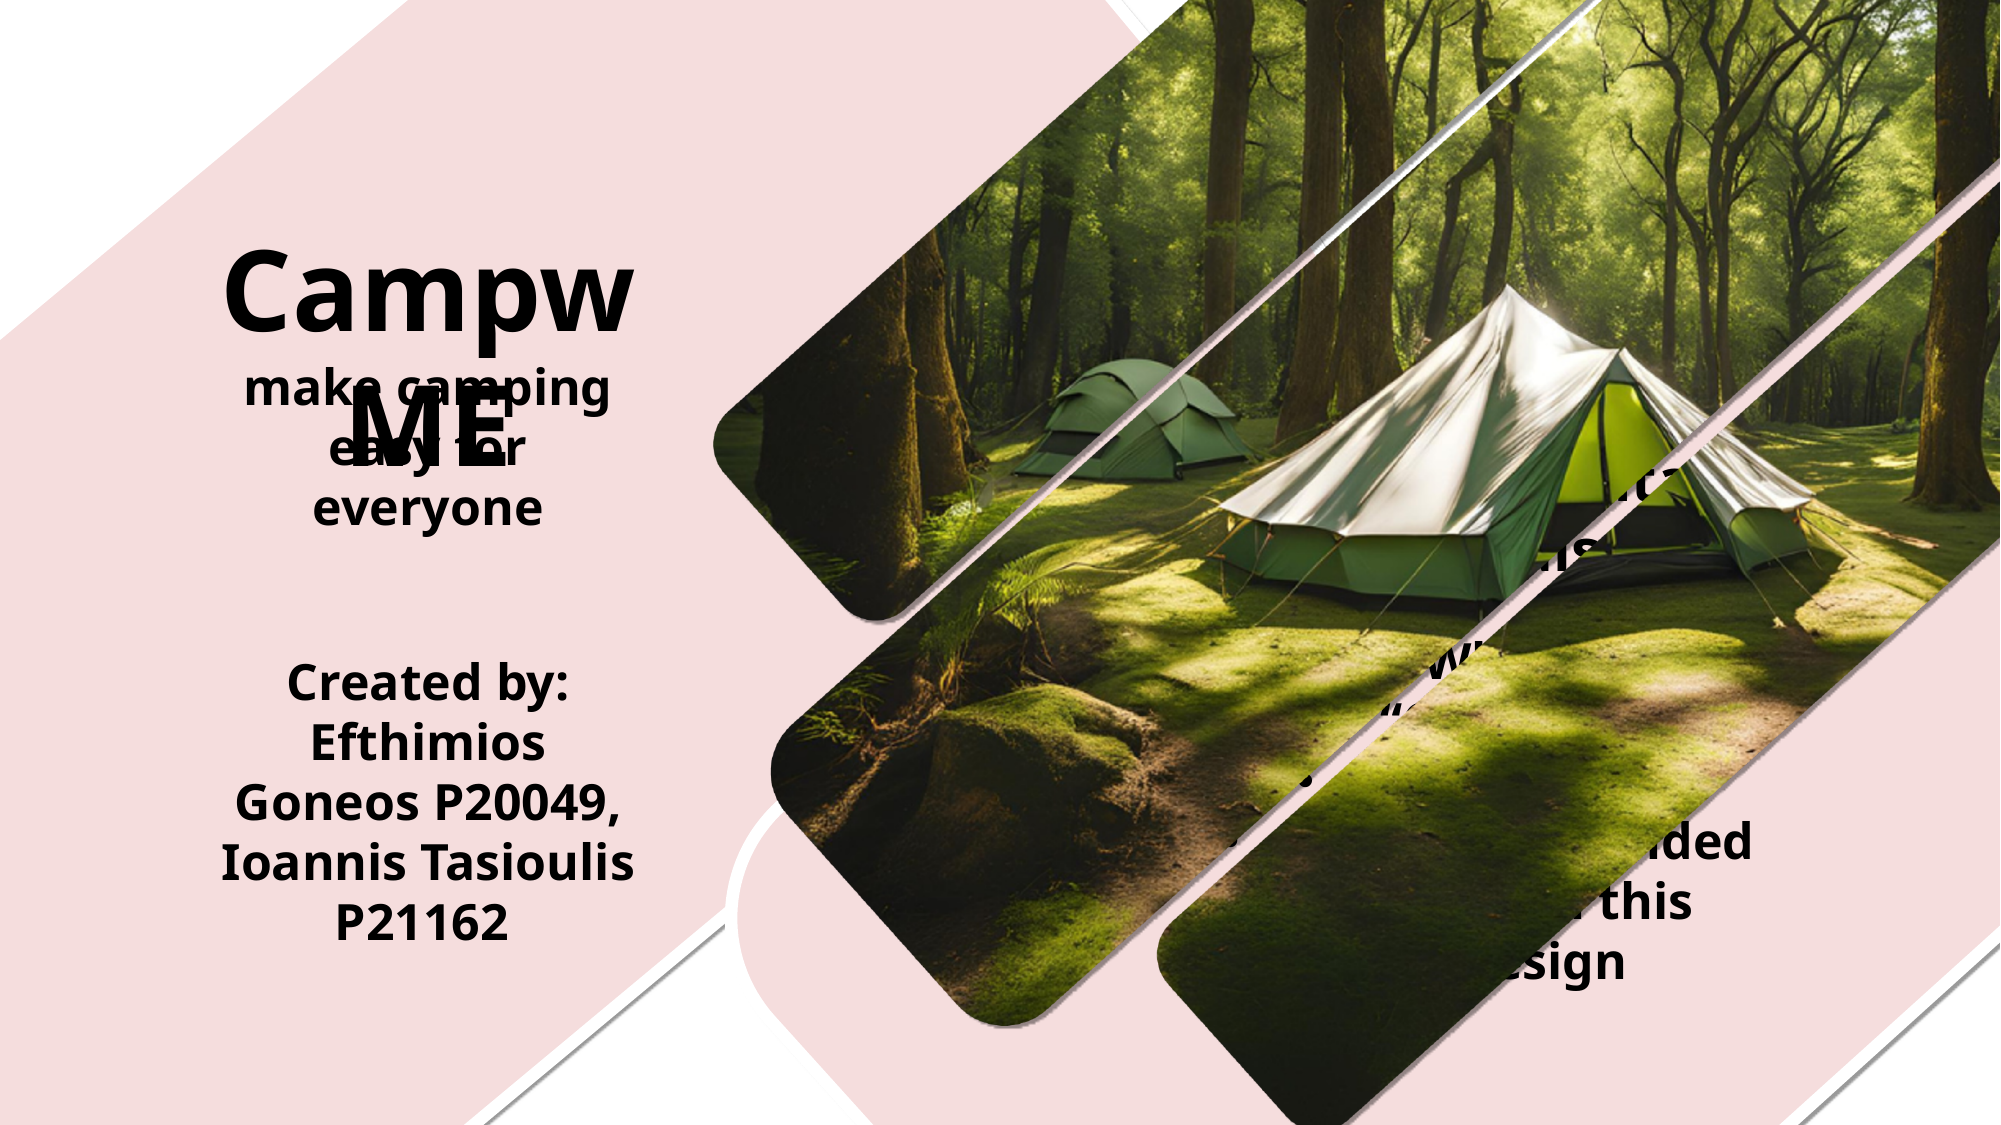

CampwME
make camping easy for everyone
Created by:
Efthimios Goneos P20049,
Ioannis Tasioulis
P21162
In this presentation we will discuss:
What is “CampwME”?
How to use it
And How we ended up with this design